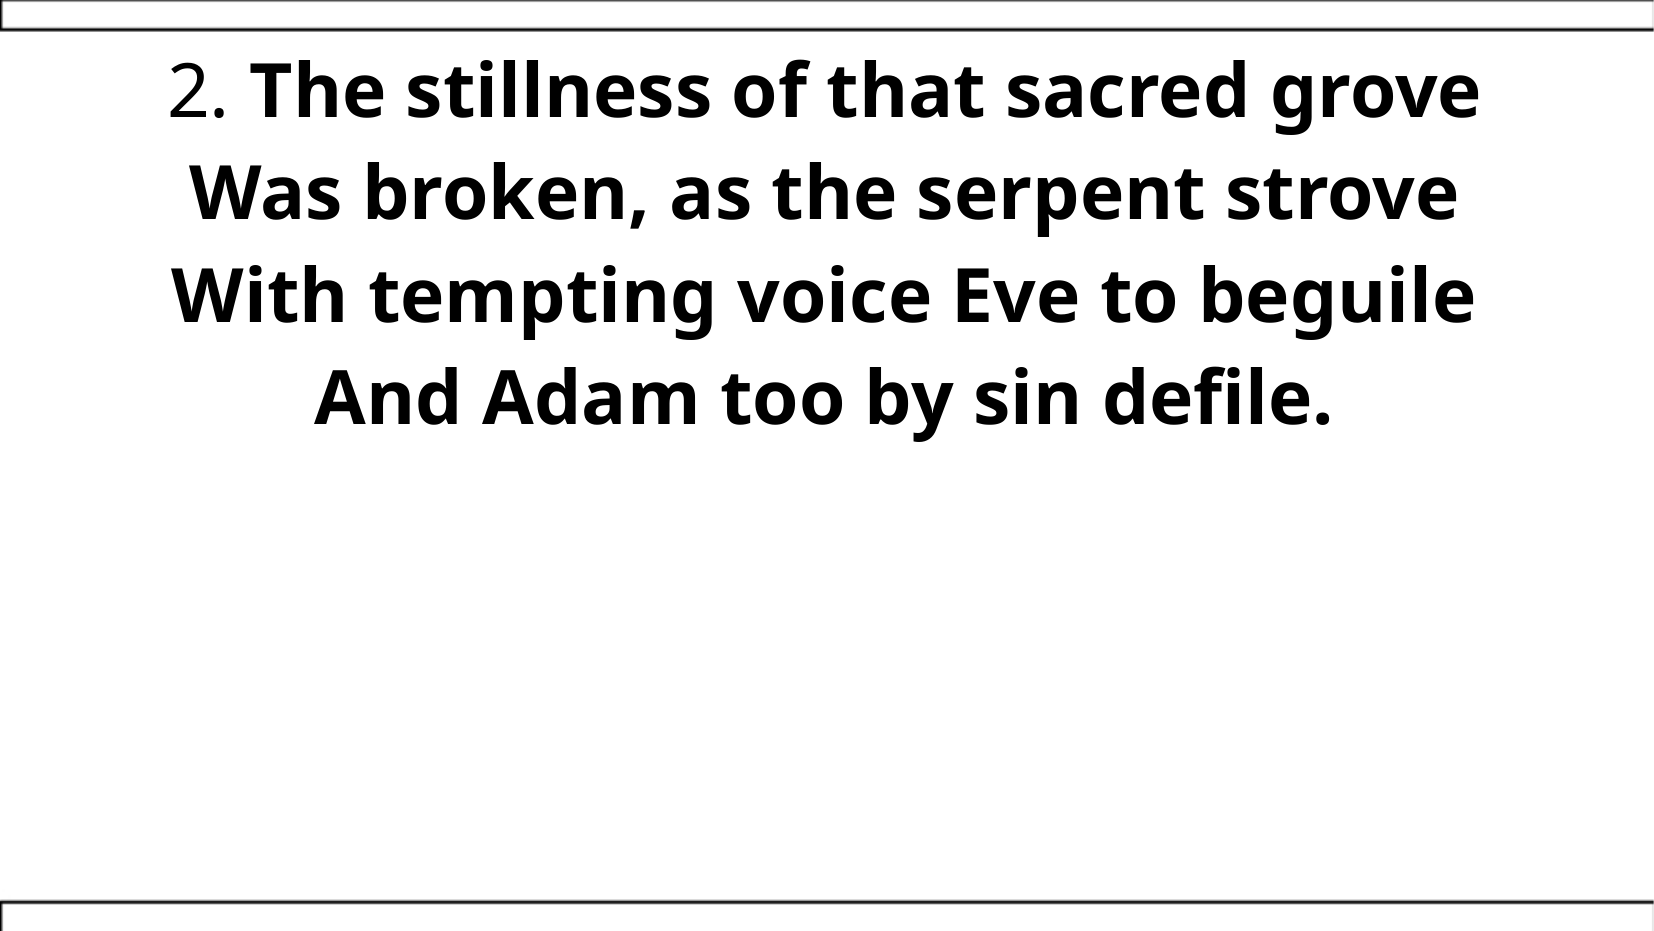

2. The stillness of that sacred grove
Was broken, as the serpent strove
With tempting voice Eve to beguile
And Adam too by sin defile.